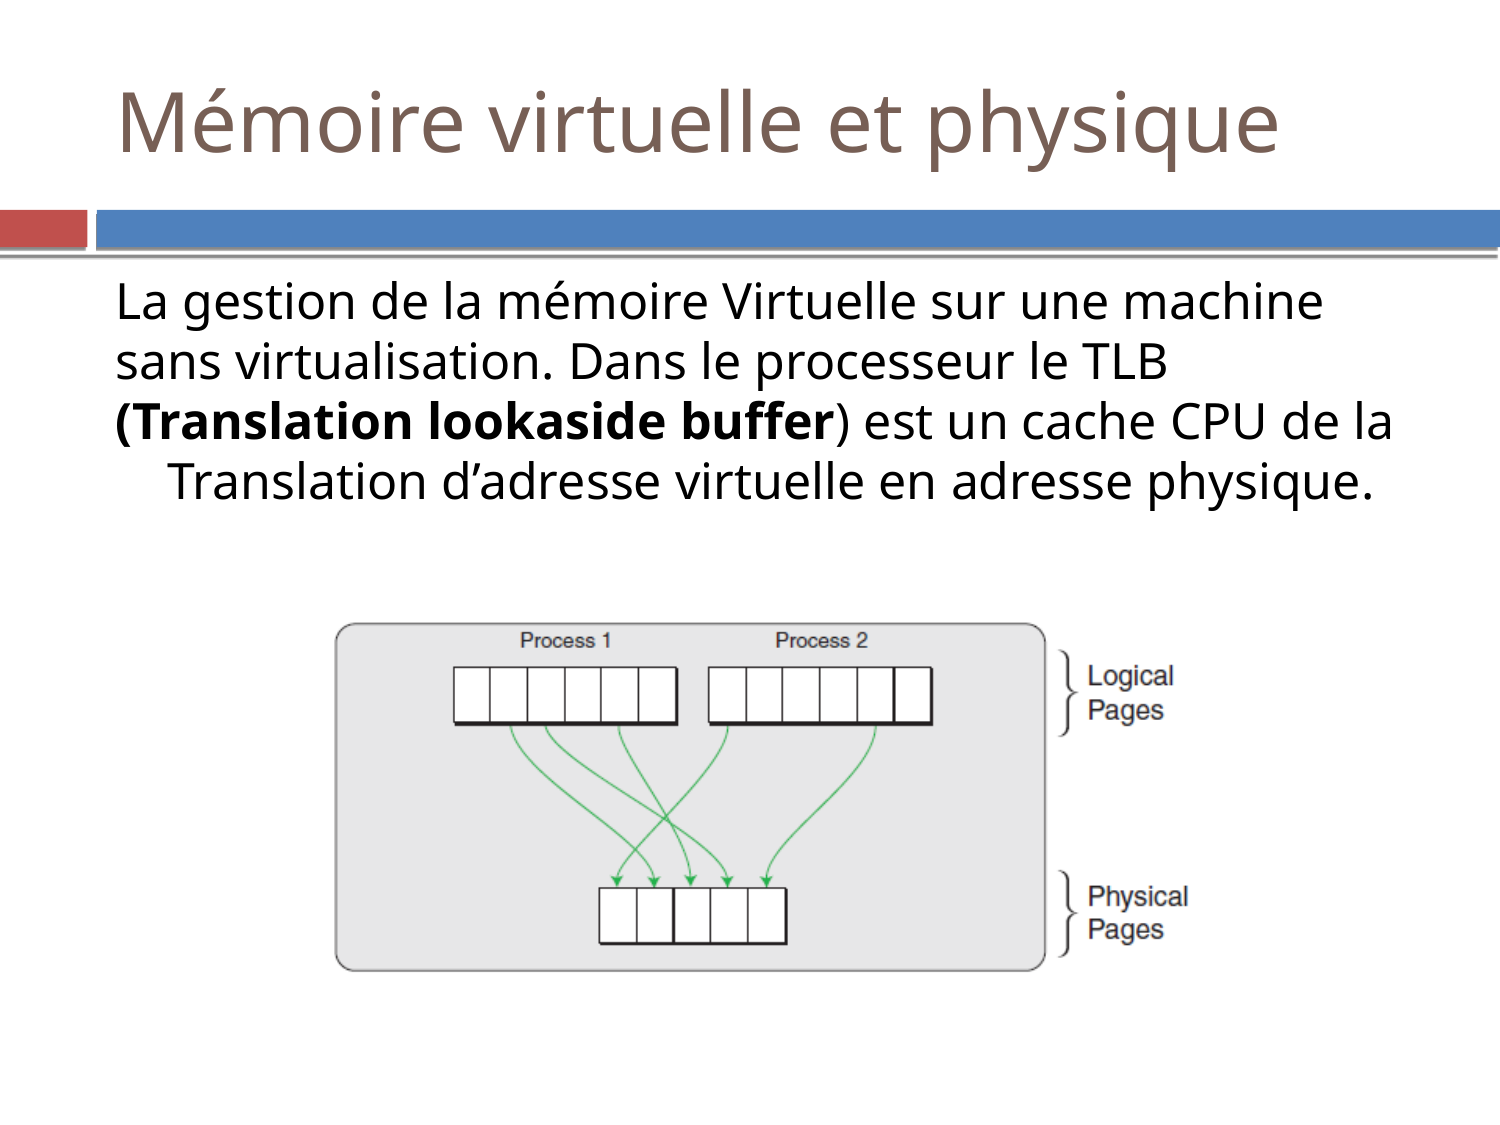

Mémoire virtuelle et physique
La gestion de la mémoire Virtuelle sur une machine
sans virtualisation. Dans le processeur le TLB
(Translation lookaside buffer) est un cache CPU de la Translation d’adresse virtuelle en adresse physique.